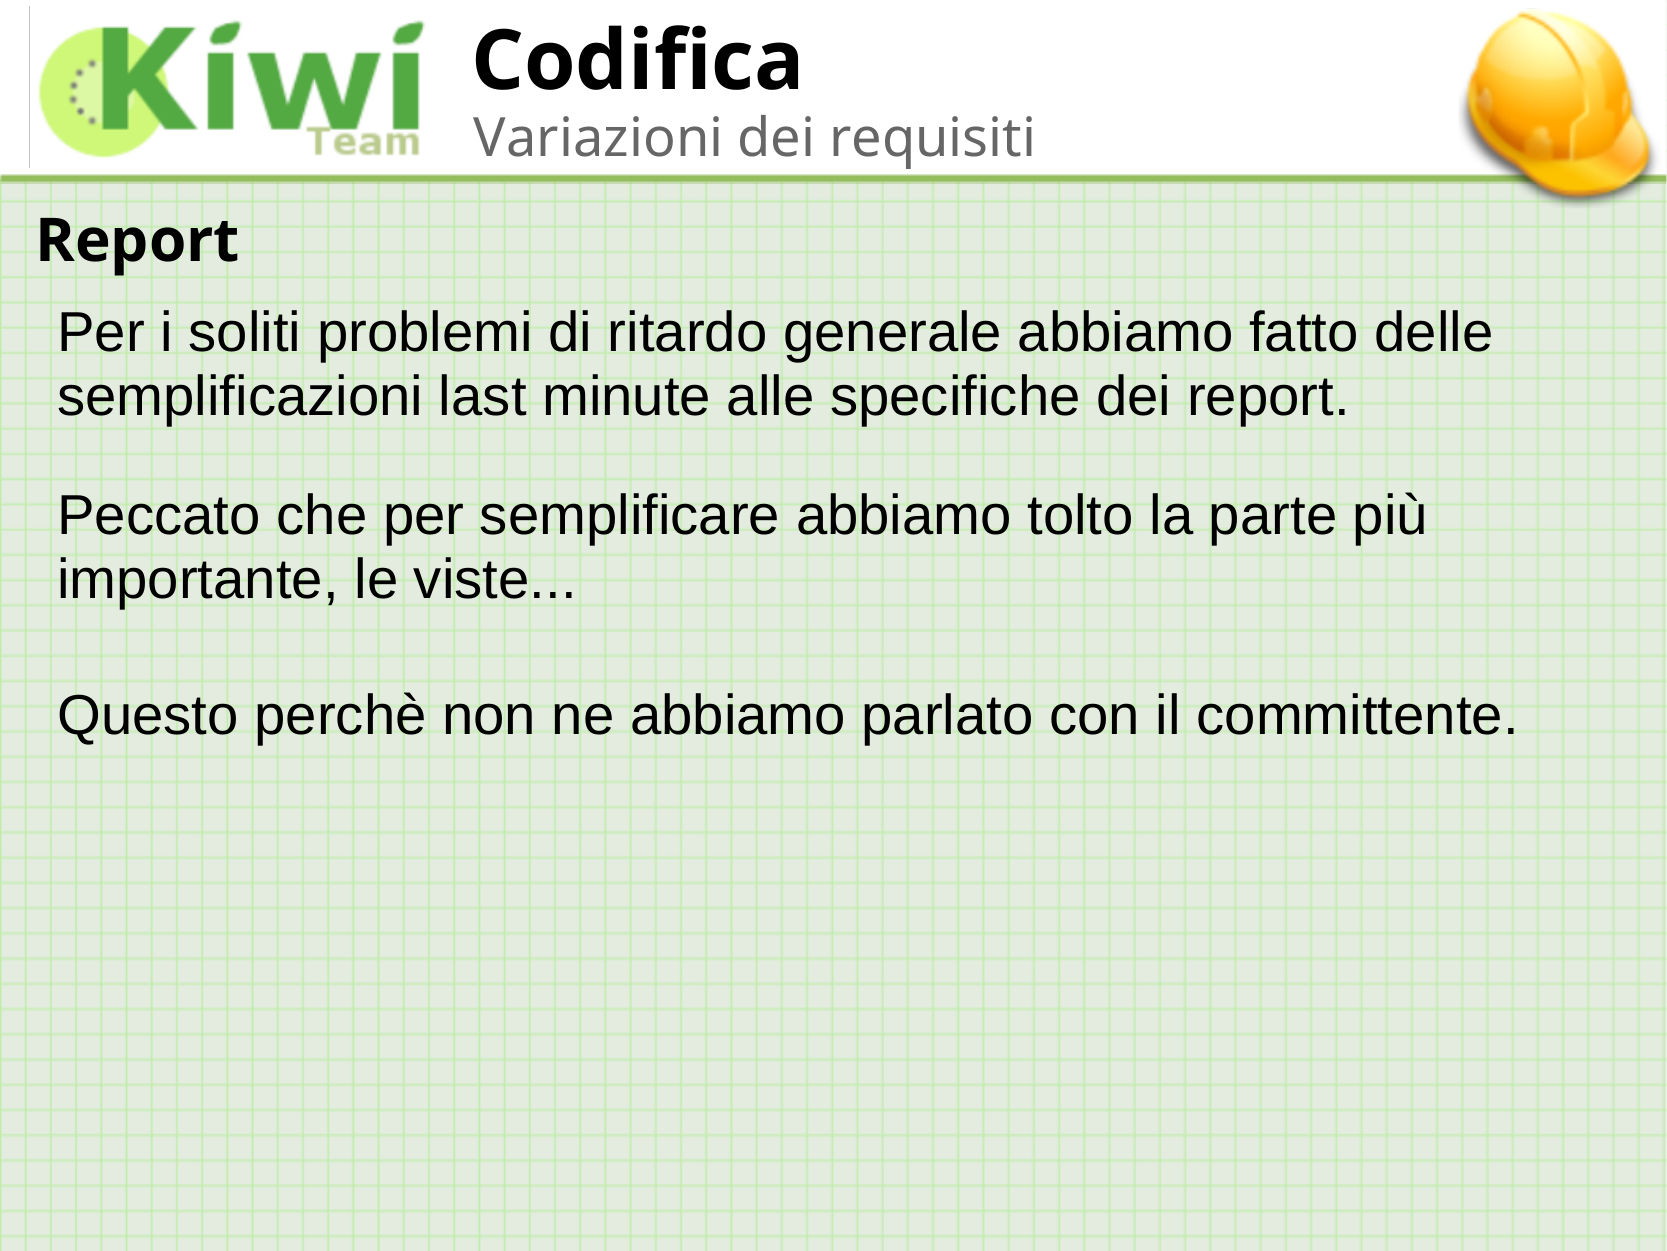

# Codifica
Variazioni dei requisiti
Report
Per i soliti problemi di ritardo generale abbiamo fatto delle semplificazioni last minute alle specifiche dei report.
Peccato che per semplificare abbiamo tolto la parte più importante, le viste...
Questo perchè non ne abbiamo parlato con il committente.